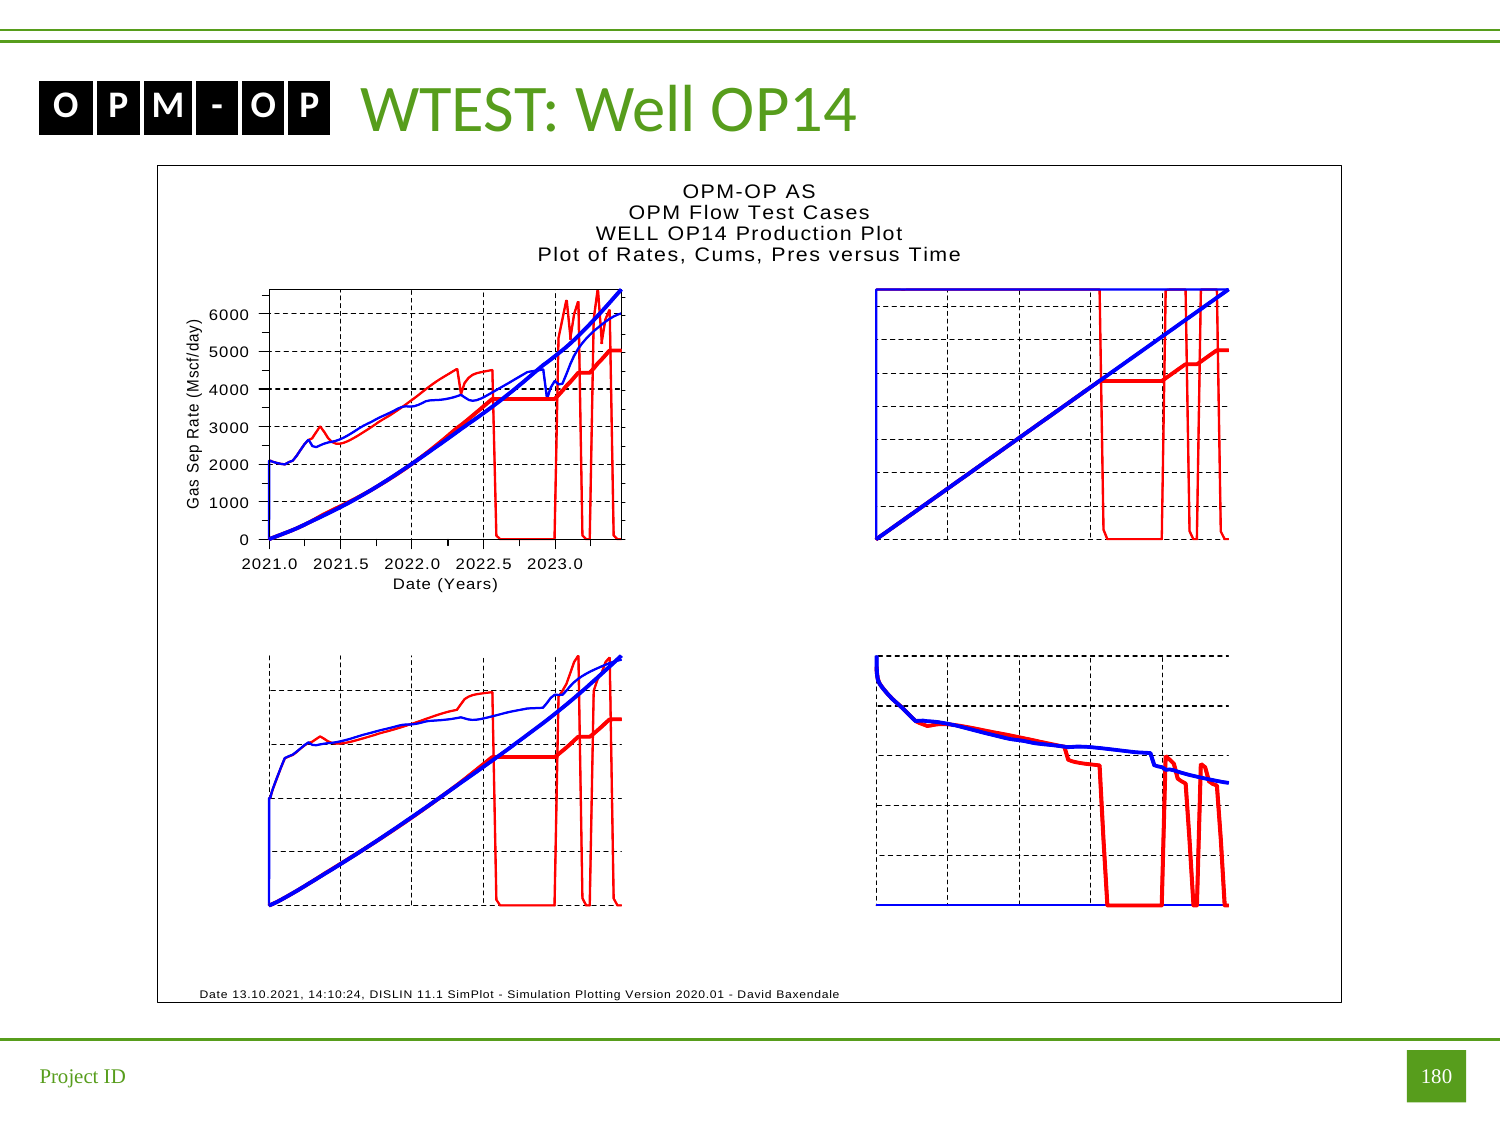

# WTEST: well OP14
Project ID
180